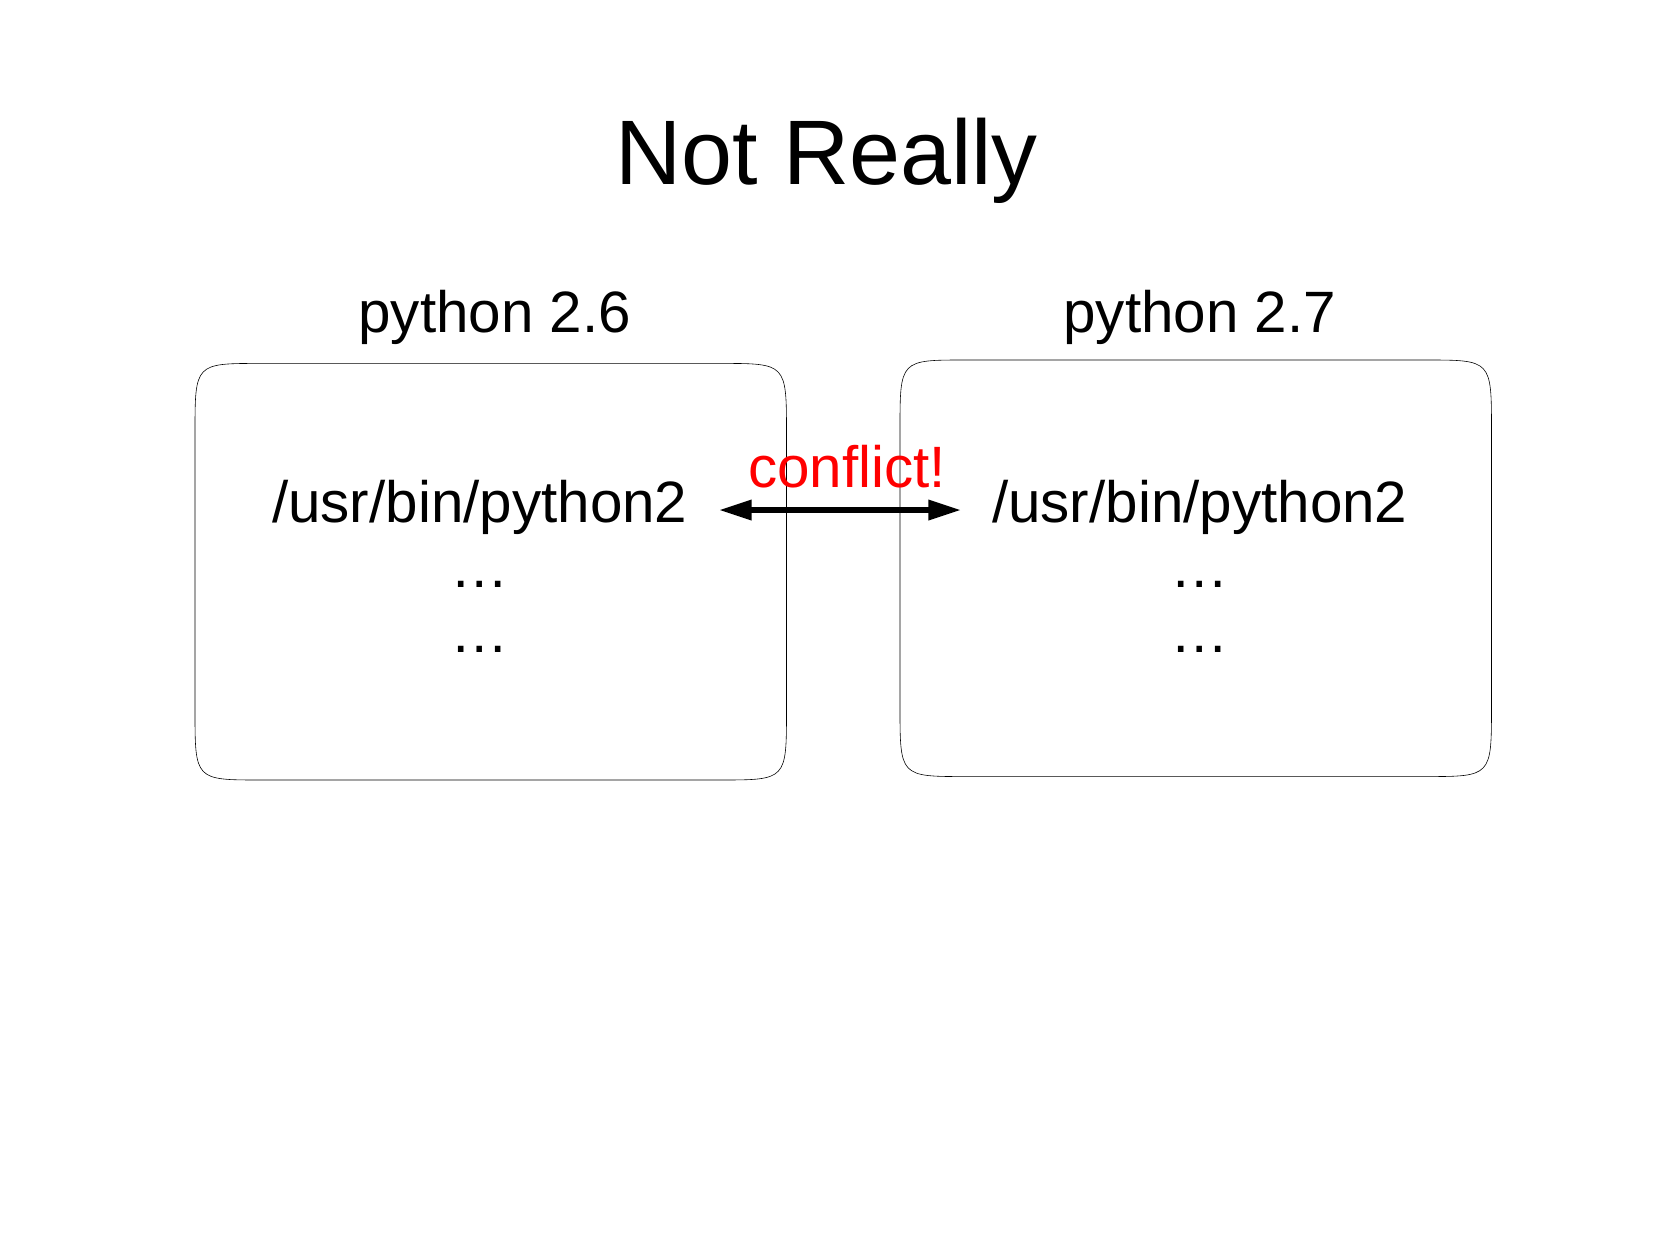

# Not Really
python 2.6
python 2.7
conflict!
/usr/bin/python2
…
…
/usr/bin/python2
…
…